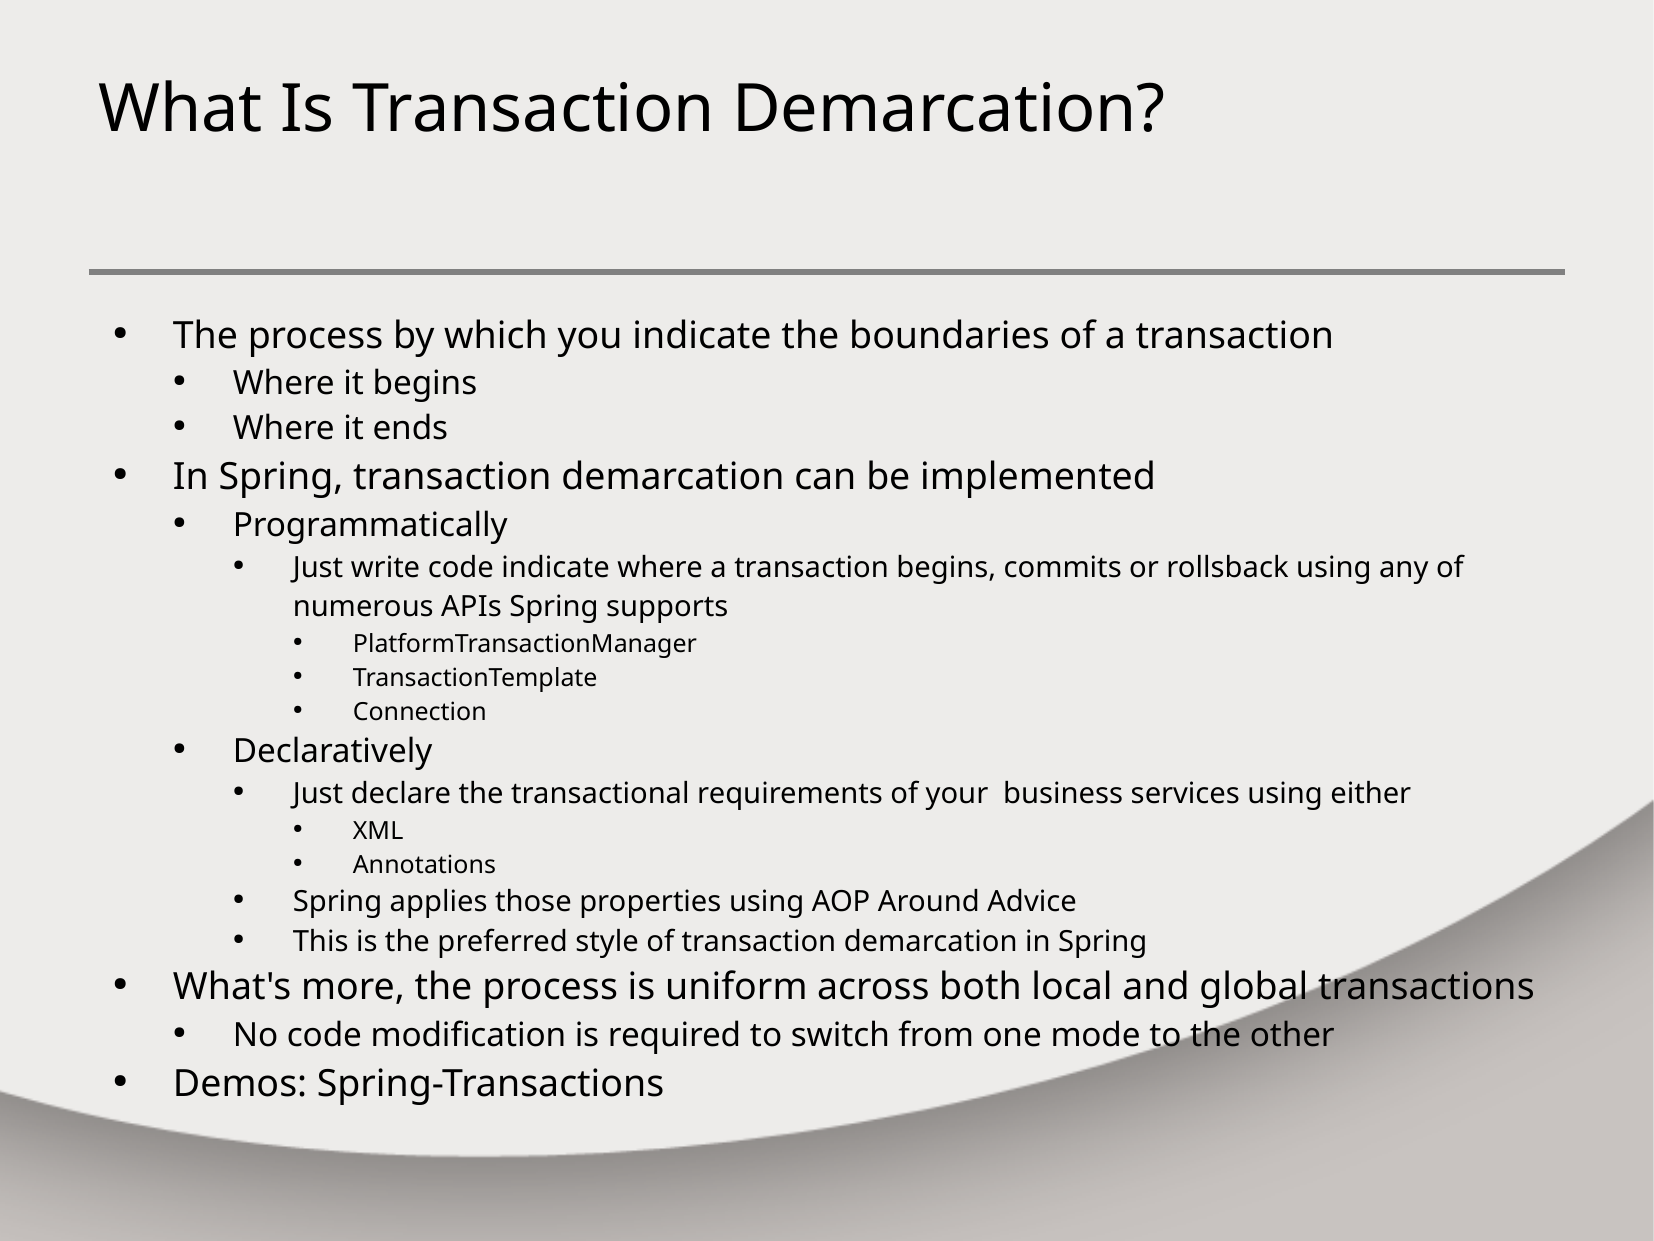

# What Is Transaction Demarcation?
The process by which you indicate the boundaries of a transaction
Where it begins
Where it ends
In Spring, transaction demarcation can be implemented
Programmatically
Just write code indicate where a transaction begins, commits or rollsback using any of numerous APIs Spring supports
PlatformTransactionManager
TransactionTemplate
Connection
Declaratively
Just declare the transactional requirements of your business services using either
XML
Annotations
Spring applies those properties using AOP Around Advice
This is the preferred style of transaction demarcation in Spring
What's more, the process is uniform across both local and global transactions
No code modification is required to switch from one mode to the other
Demos: Spring-Transactions